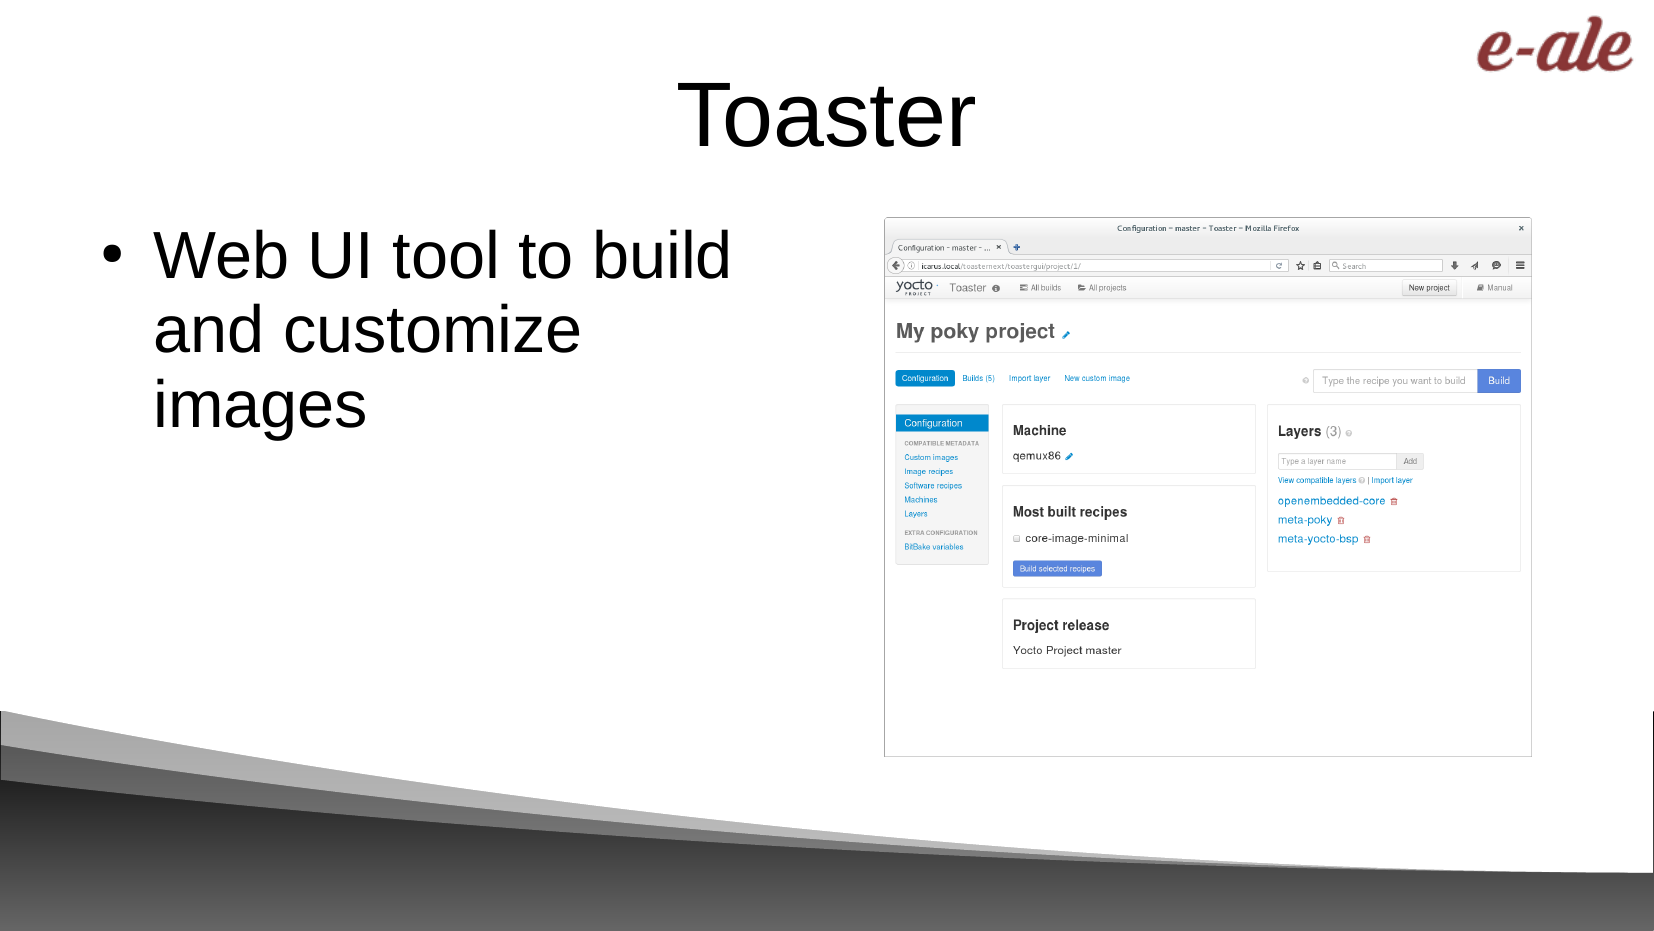

# Toaster
Web UI tool to build and customize images